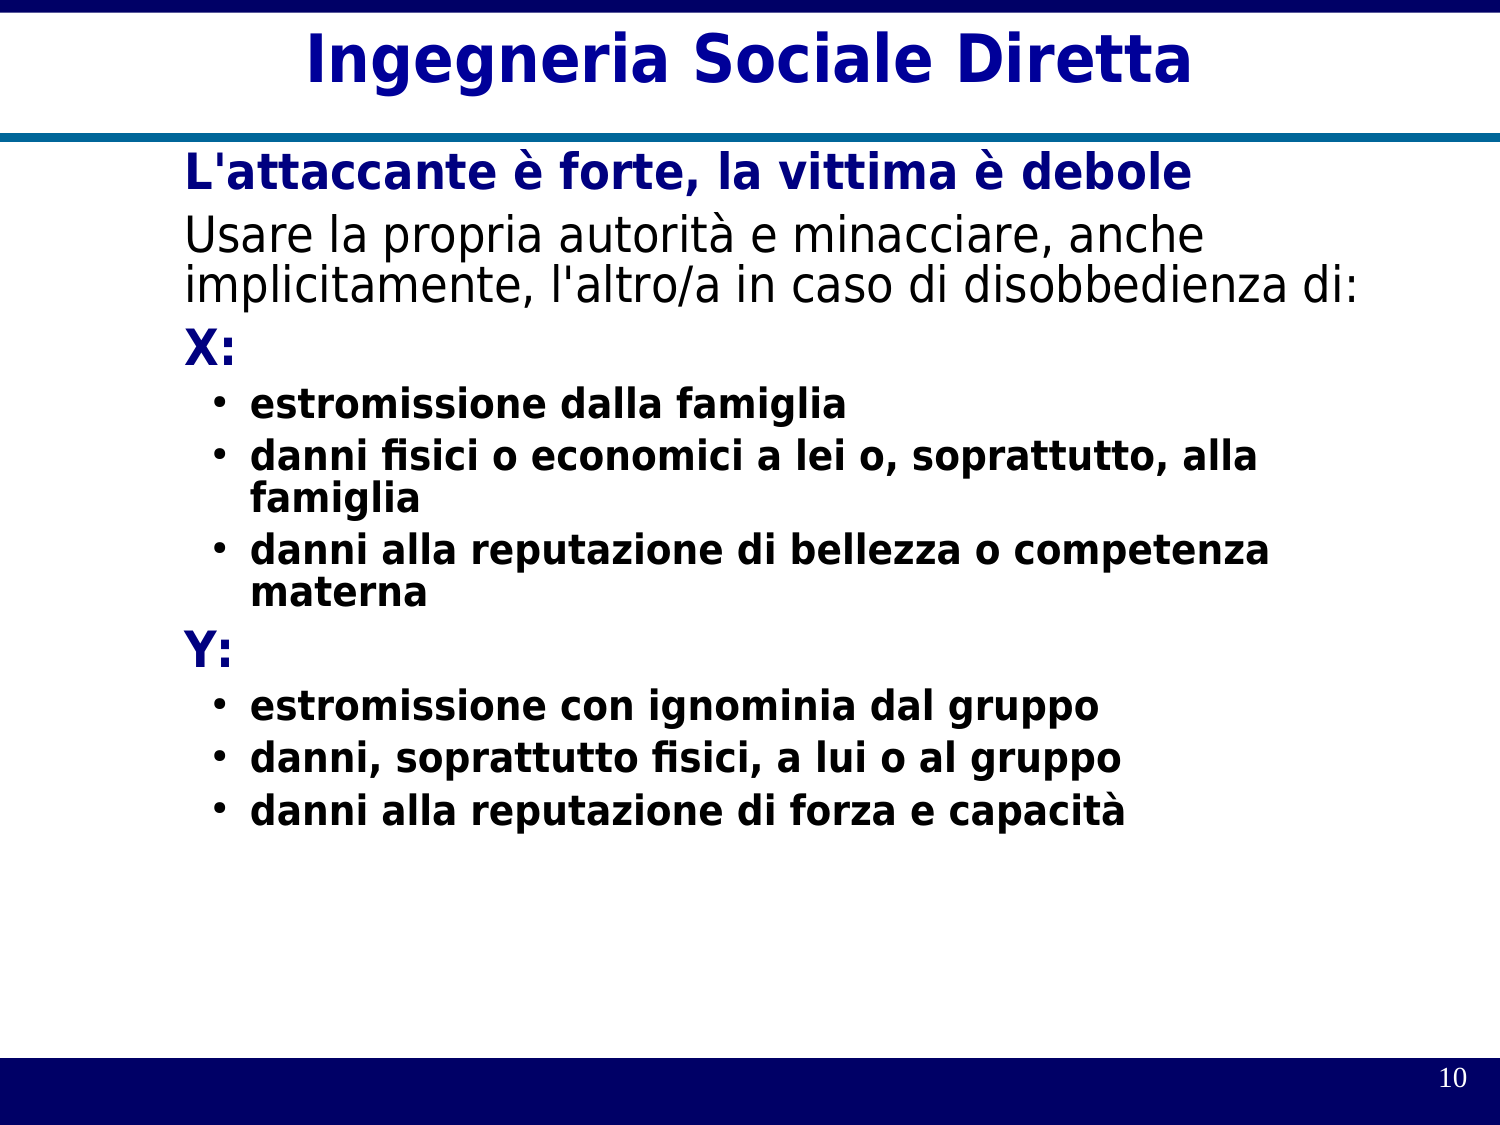

# Ingegneria Sociale Diretta
L'attaccante è forte, la vittima è debole
Usare la propria autorità e minacciare, anche implicitamente, l'altro/a in caso di disobbedienza di:
X:
estromissione dalla famiglia
danni fisici o economici a lei o, soprattutto, alla famiglia
danni alla reputazione di bellezza o competenza materna
Y:
estromissione con ignominia dal gruppo
danni, soprattutto fisici, a lui o al gruppo
danni alla reputazione di forza e capacità